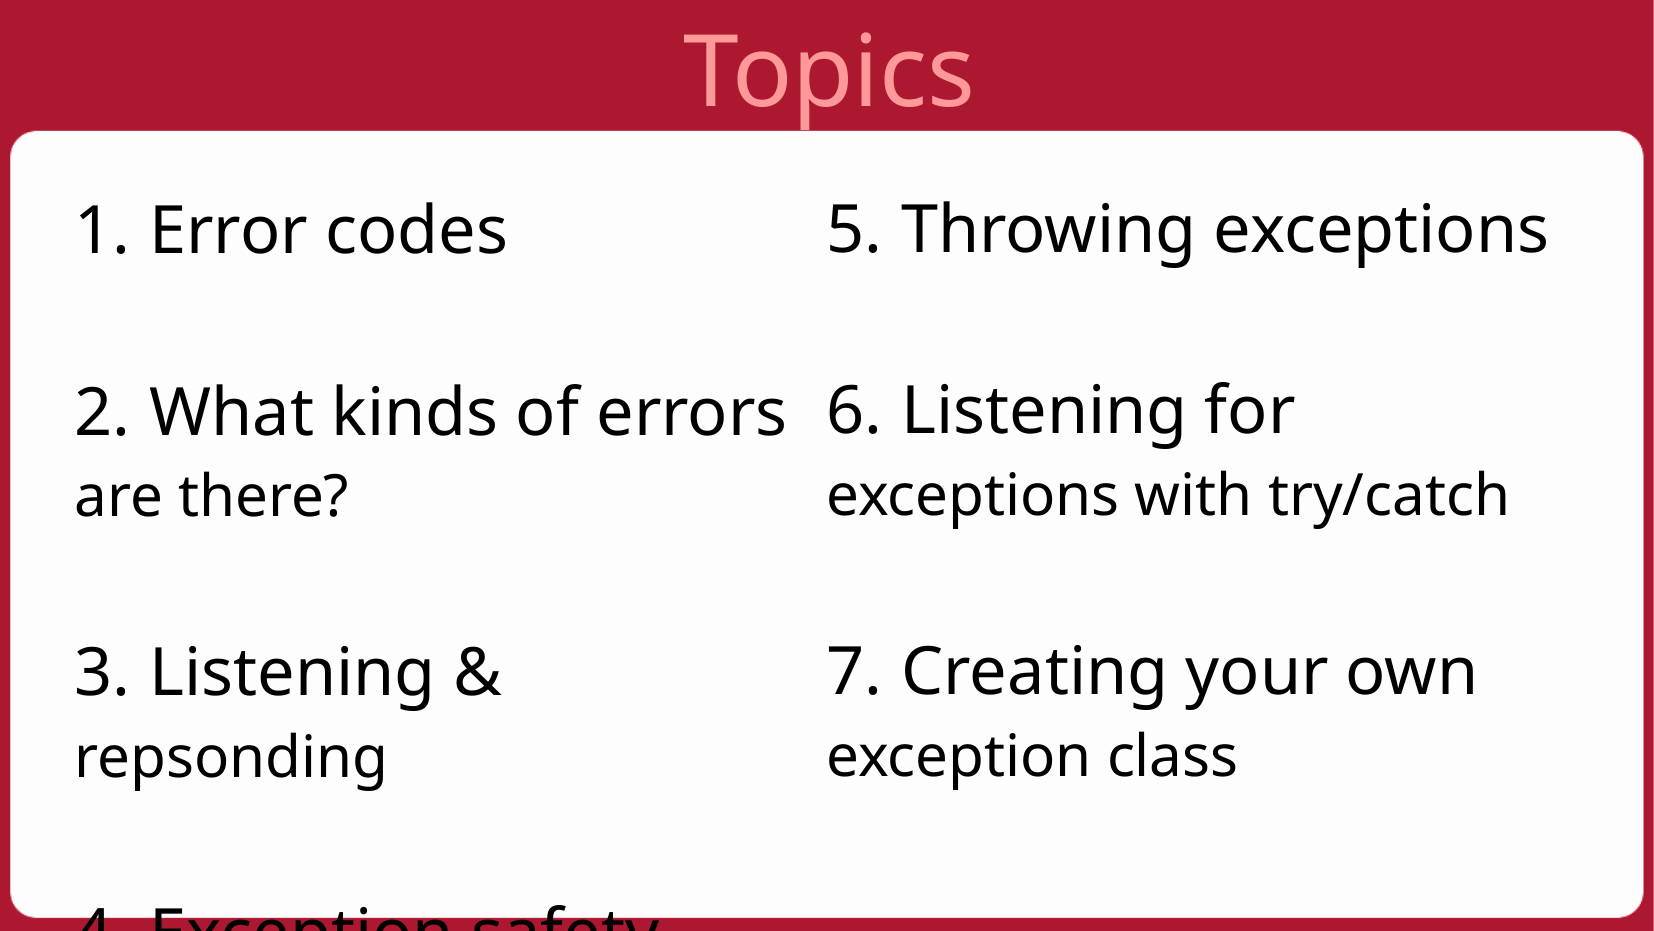

# Topics
5.	Throwing exceptions
6.	Listening for exceptions with try/catch
7.	Creating your own exception class
1.	Error codes
2.	What kinds of errors are there?
3.	Listening &
repsonding
4.	Exception safety